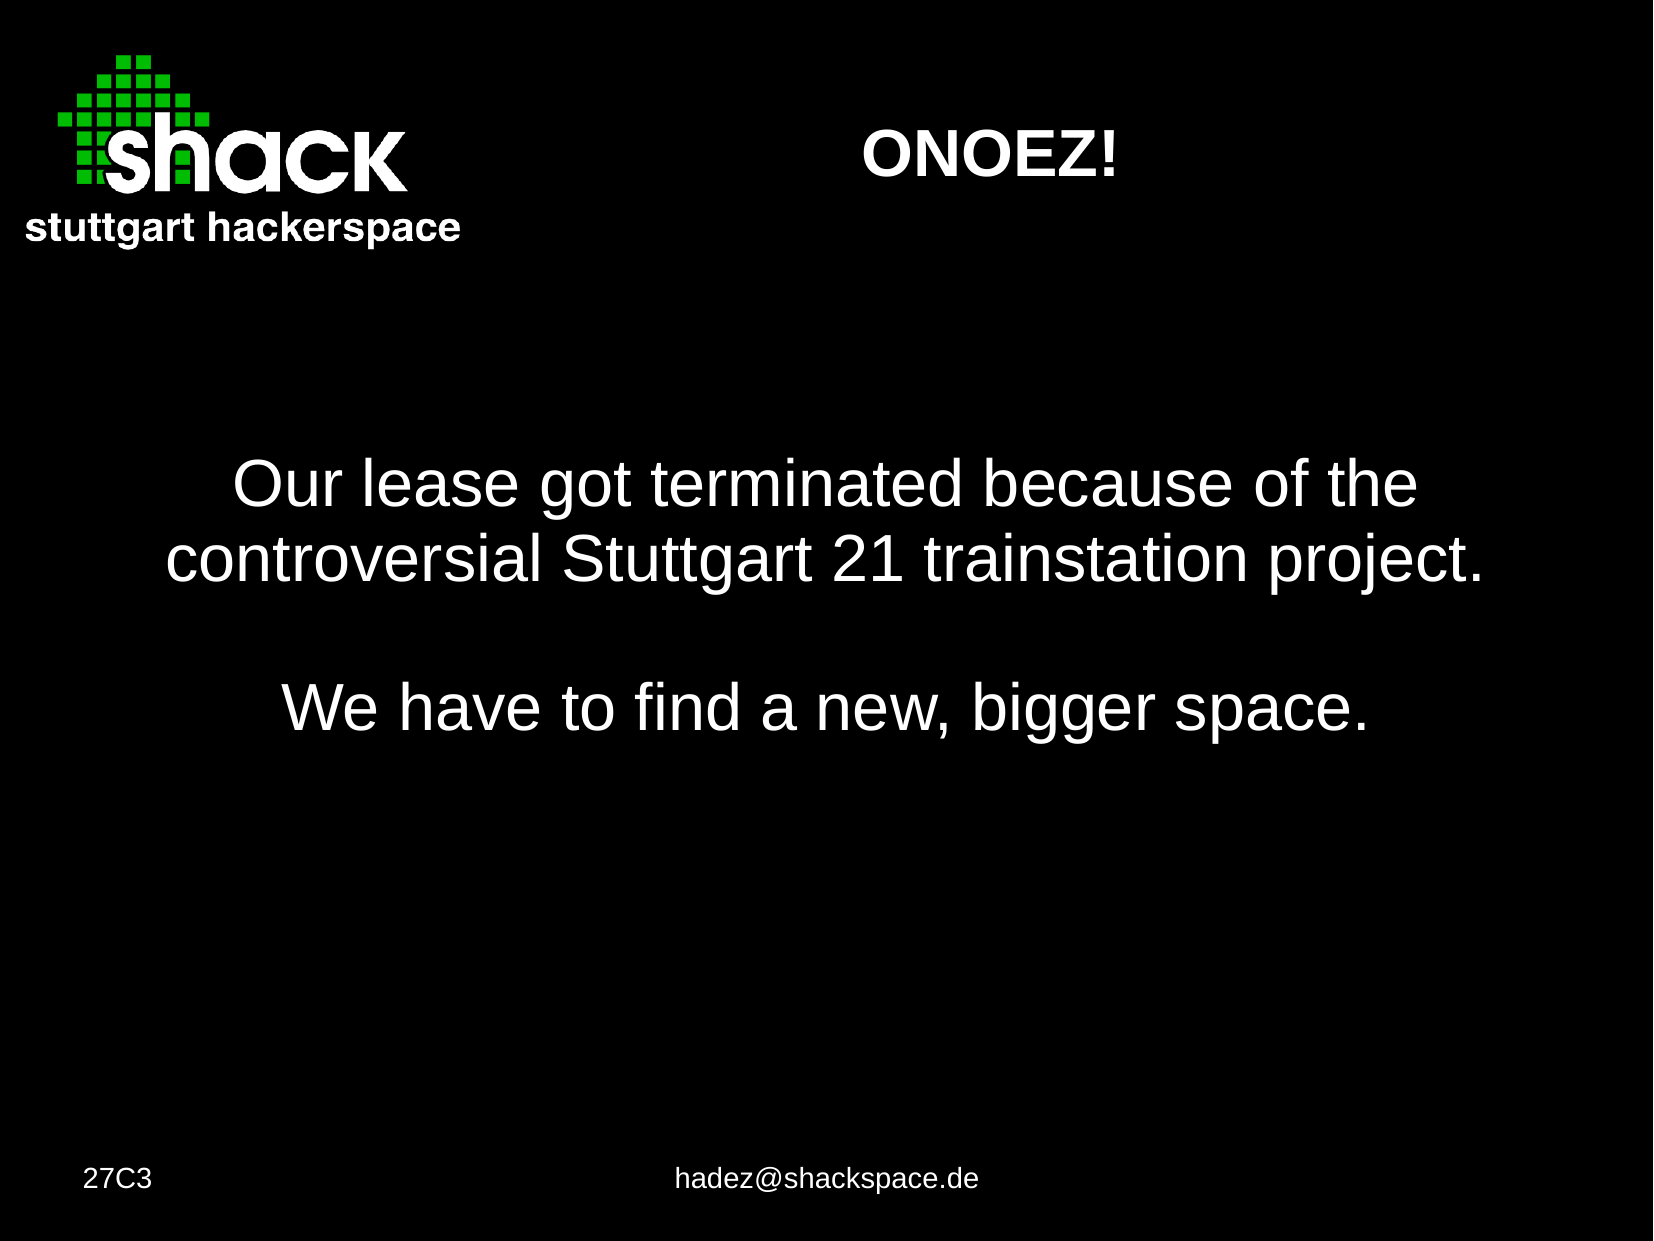

# ONOEZ!
Our lease got terminated because of the controversial Stuttgart 21 trainstation project.
We have to find a new, bigger space.